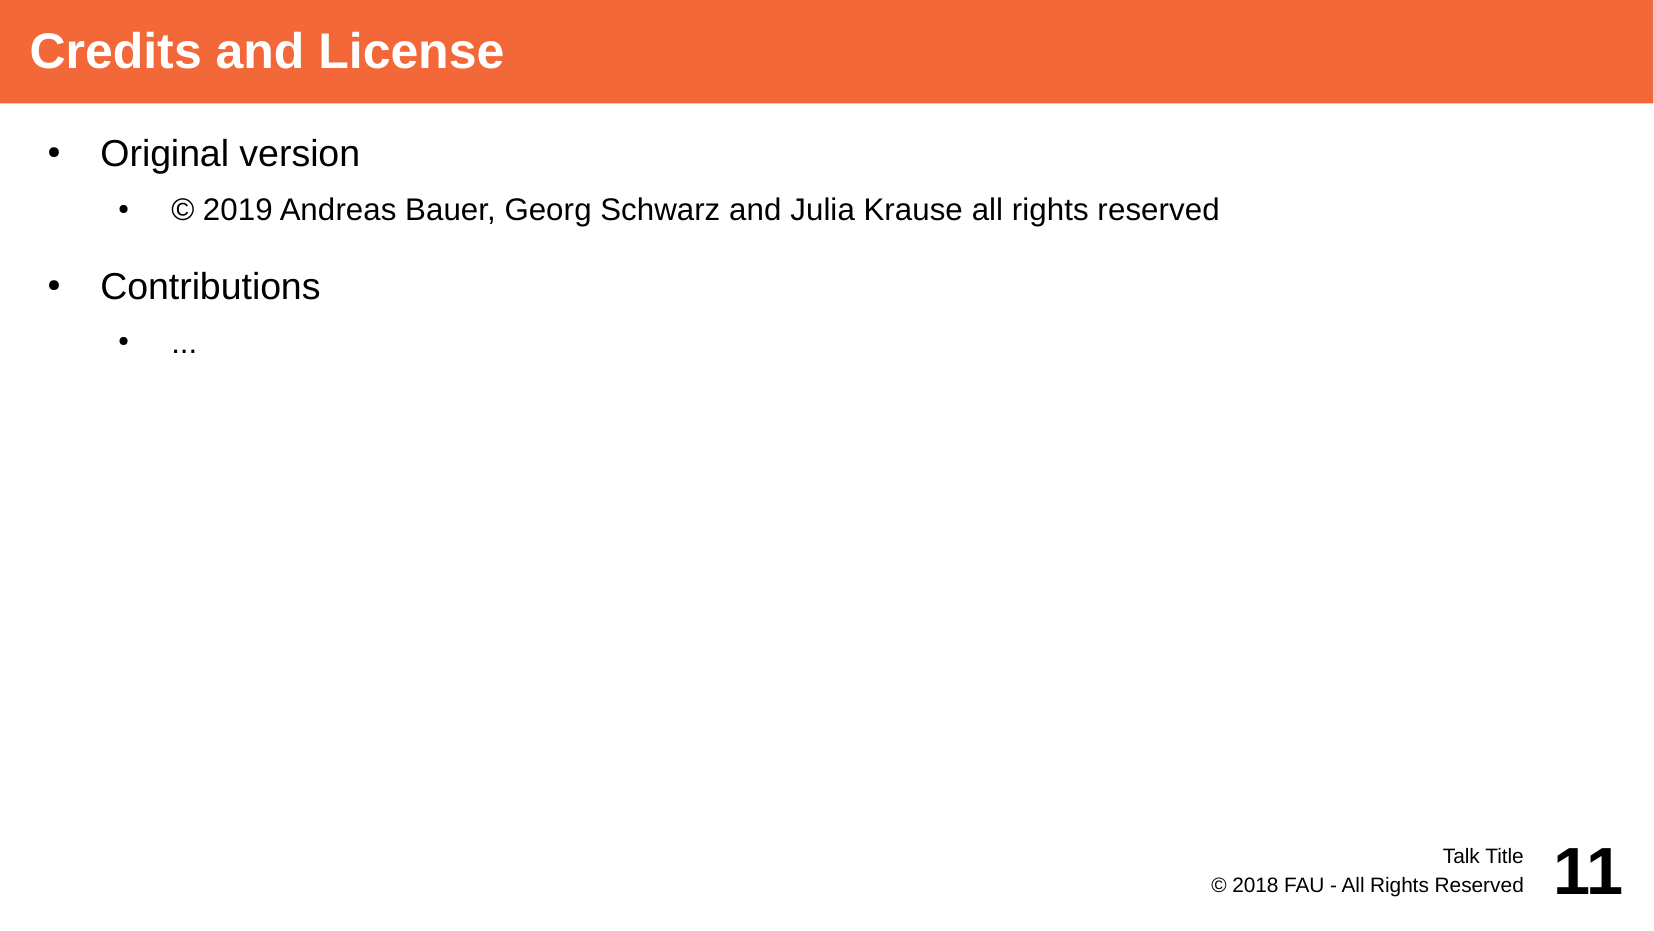

# Credits and License
Original version
© 2019 Andreas Bauer, Georg Schwarz and Julia Krause all rights reserved
Contributions
...
Talk Title
11
© 2018 FAU - All Rights Reserved